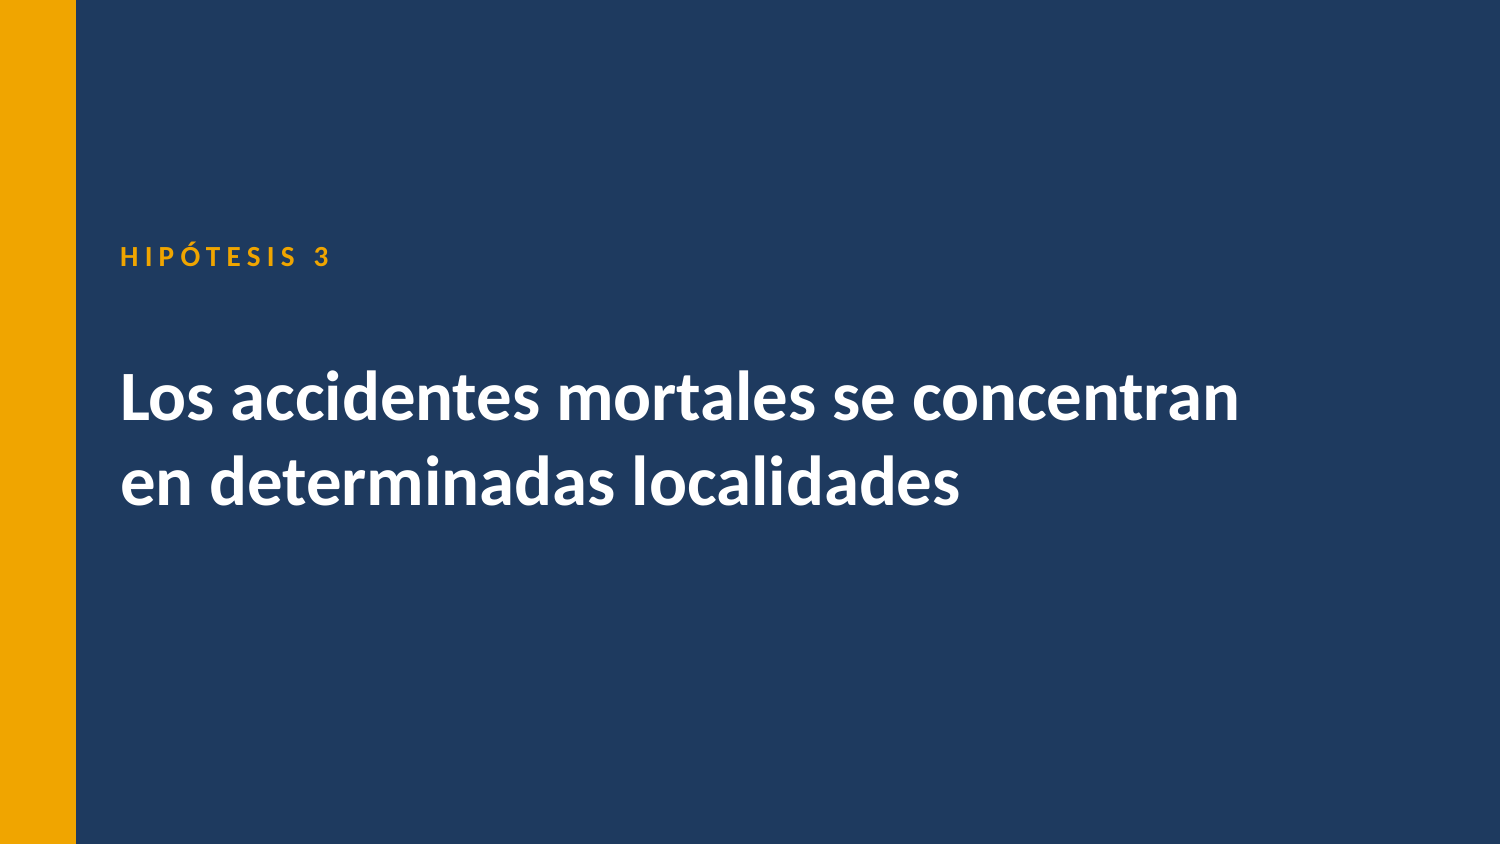

HIPÓTESIS 3
Los accidentes mortales se concentran
en determinadas localidades